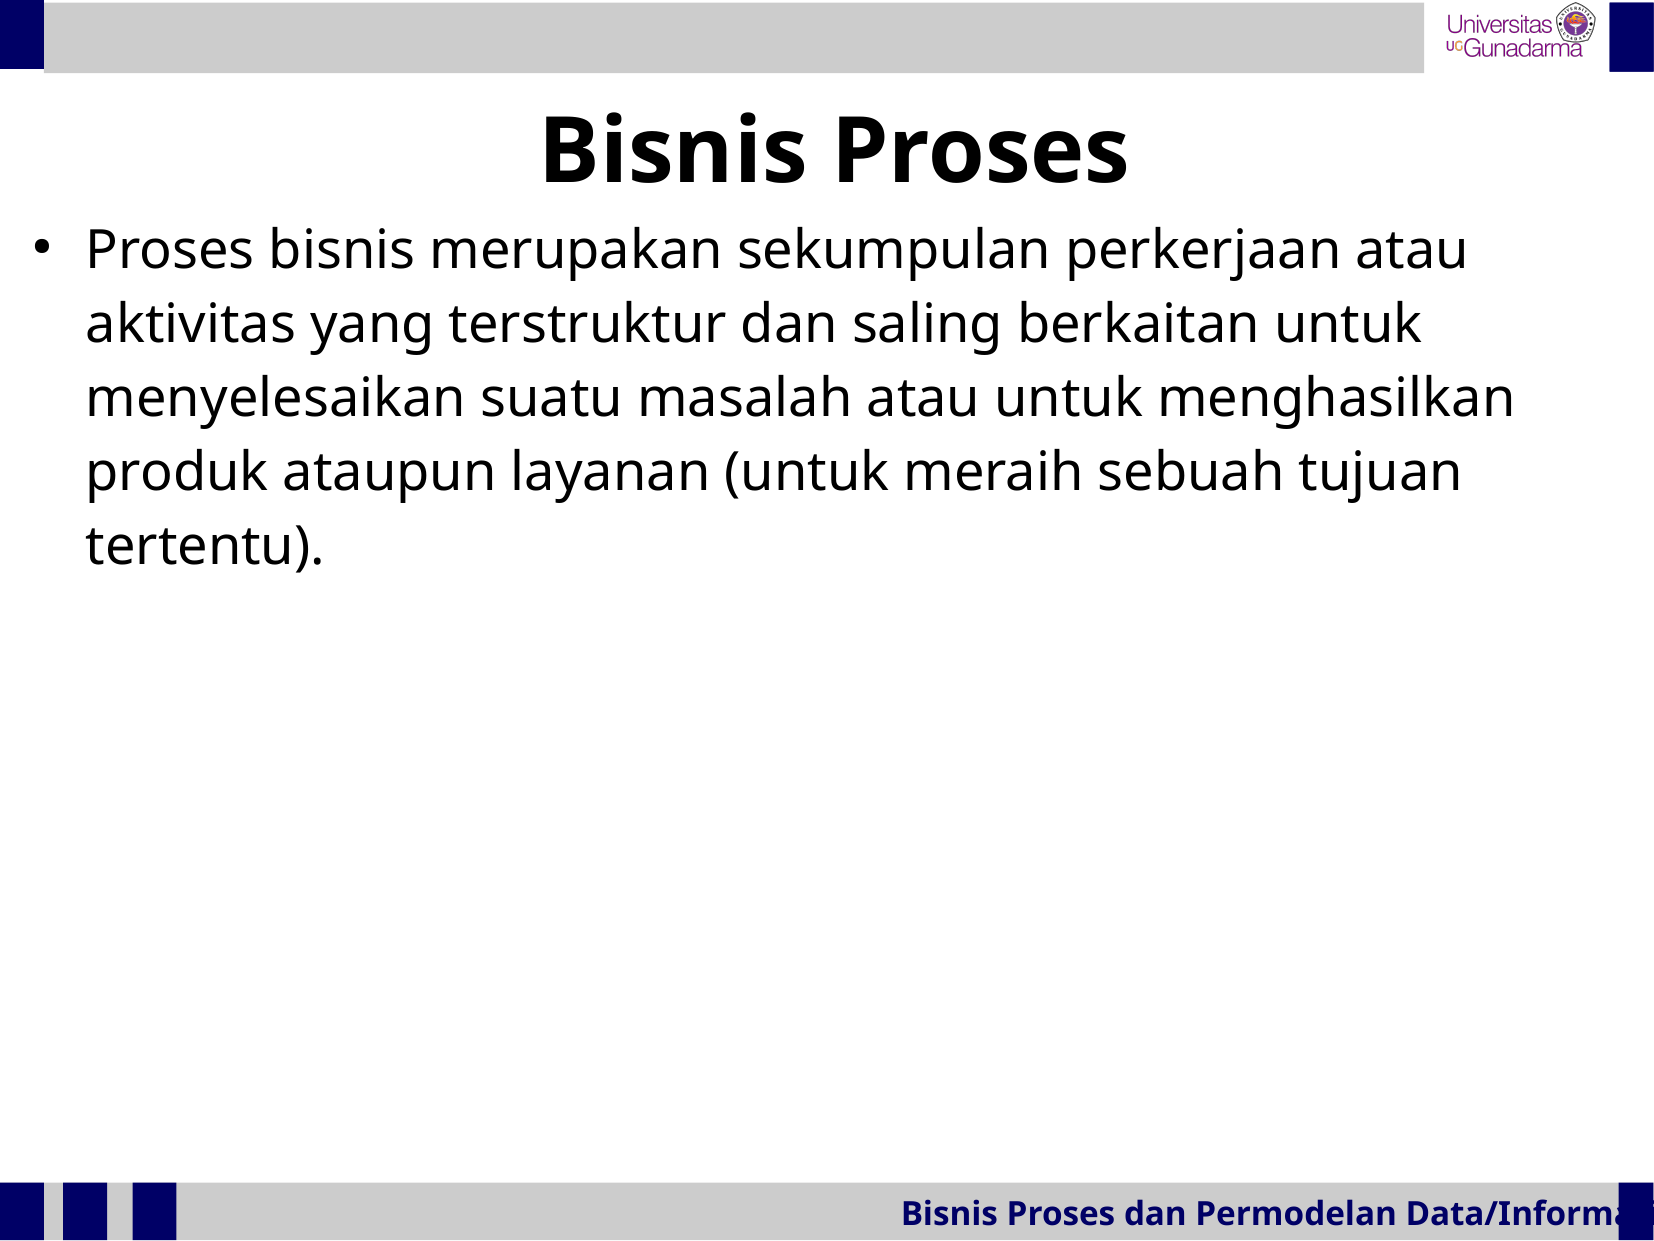

# Bisnis Proses
Proses bisnis merupakan sekumpulan perkerjaan atau aktivitas yang terstruktur dan saling berkaitan untuk menyelesaikan suatu masalah atau untuk menghasilkan produk ataupun layanan (untuk meraih sebuah tujuan tertentu).